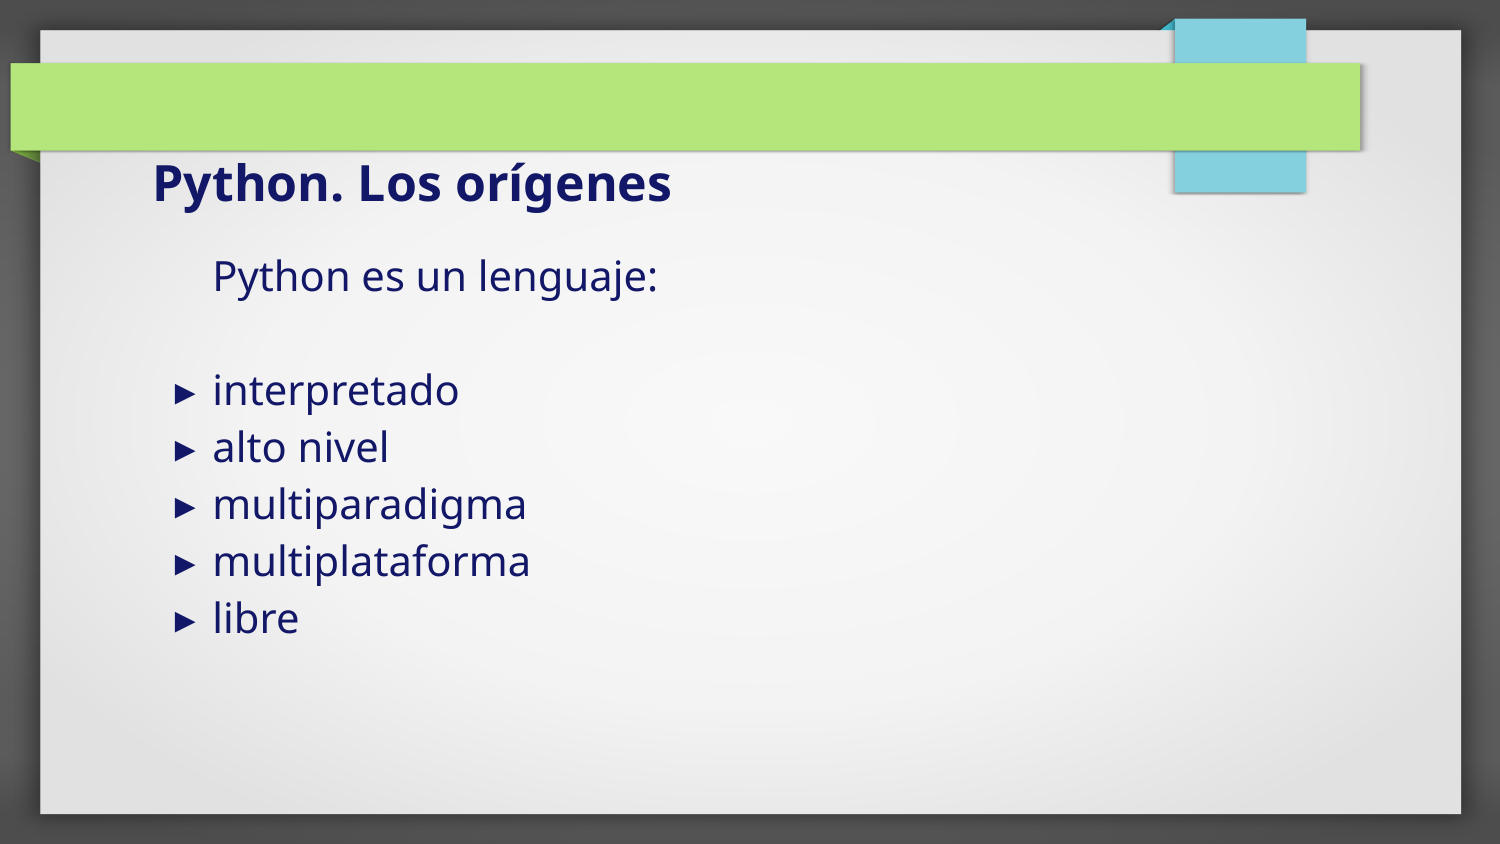

# Python. Los orígenes
Python es un lenguaje:
interpretado
alto nivel
multiparadigma
multiplataforma
libre